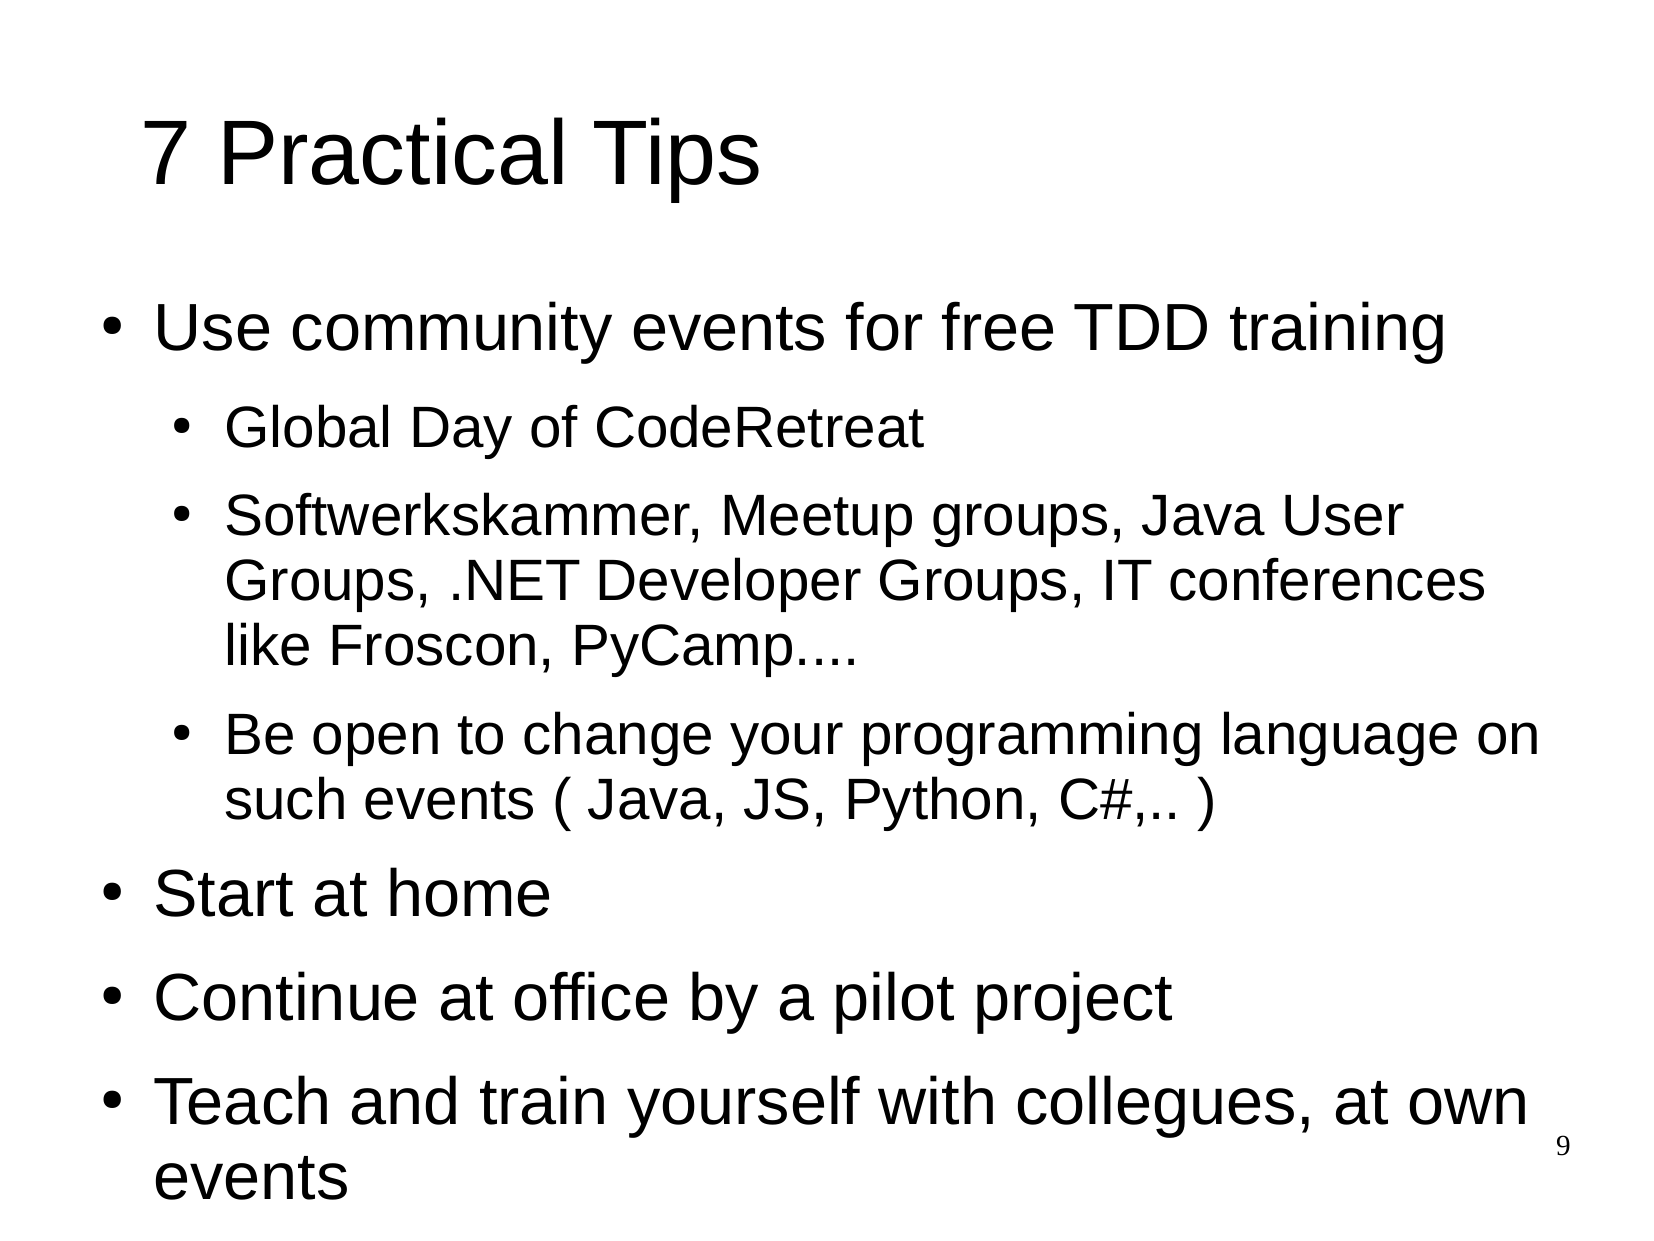

# 7 Practical Tips
Use community events for free TDD training
Global Day of CodeRetreat
Softwerkskammer, Meetup groups, Java User Groups, .NET Developer Groups, IT conferences like Froscon, PyCamp....
Be open to change your programming language on such events ( Java, JS, Python, C#,.. )
Start at home
Continue at office by a pilot project
Teach and train yourself with collegues, at own events
9